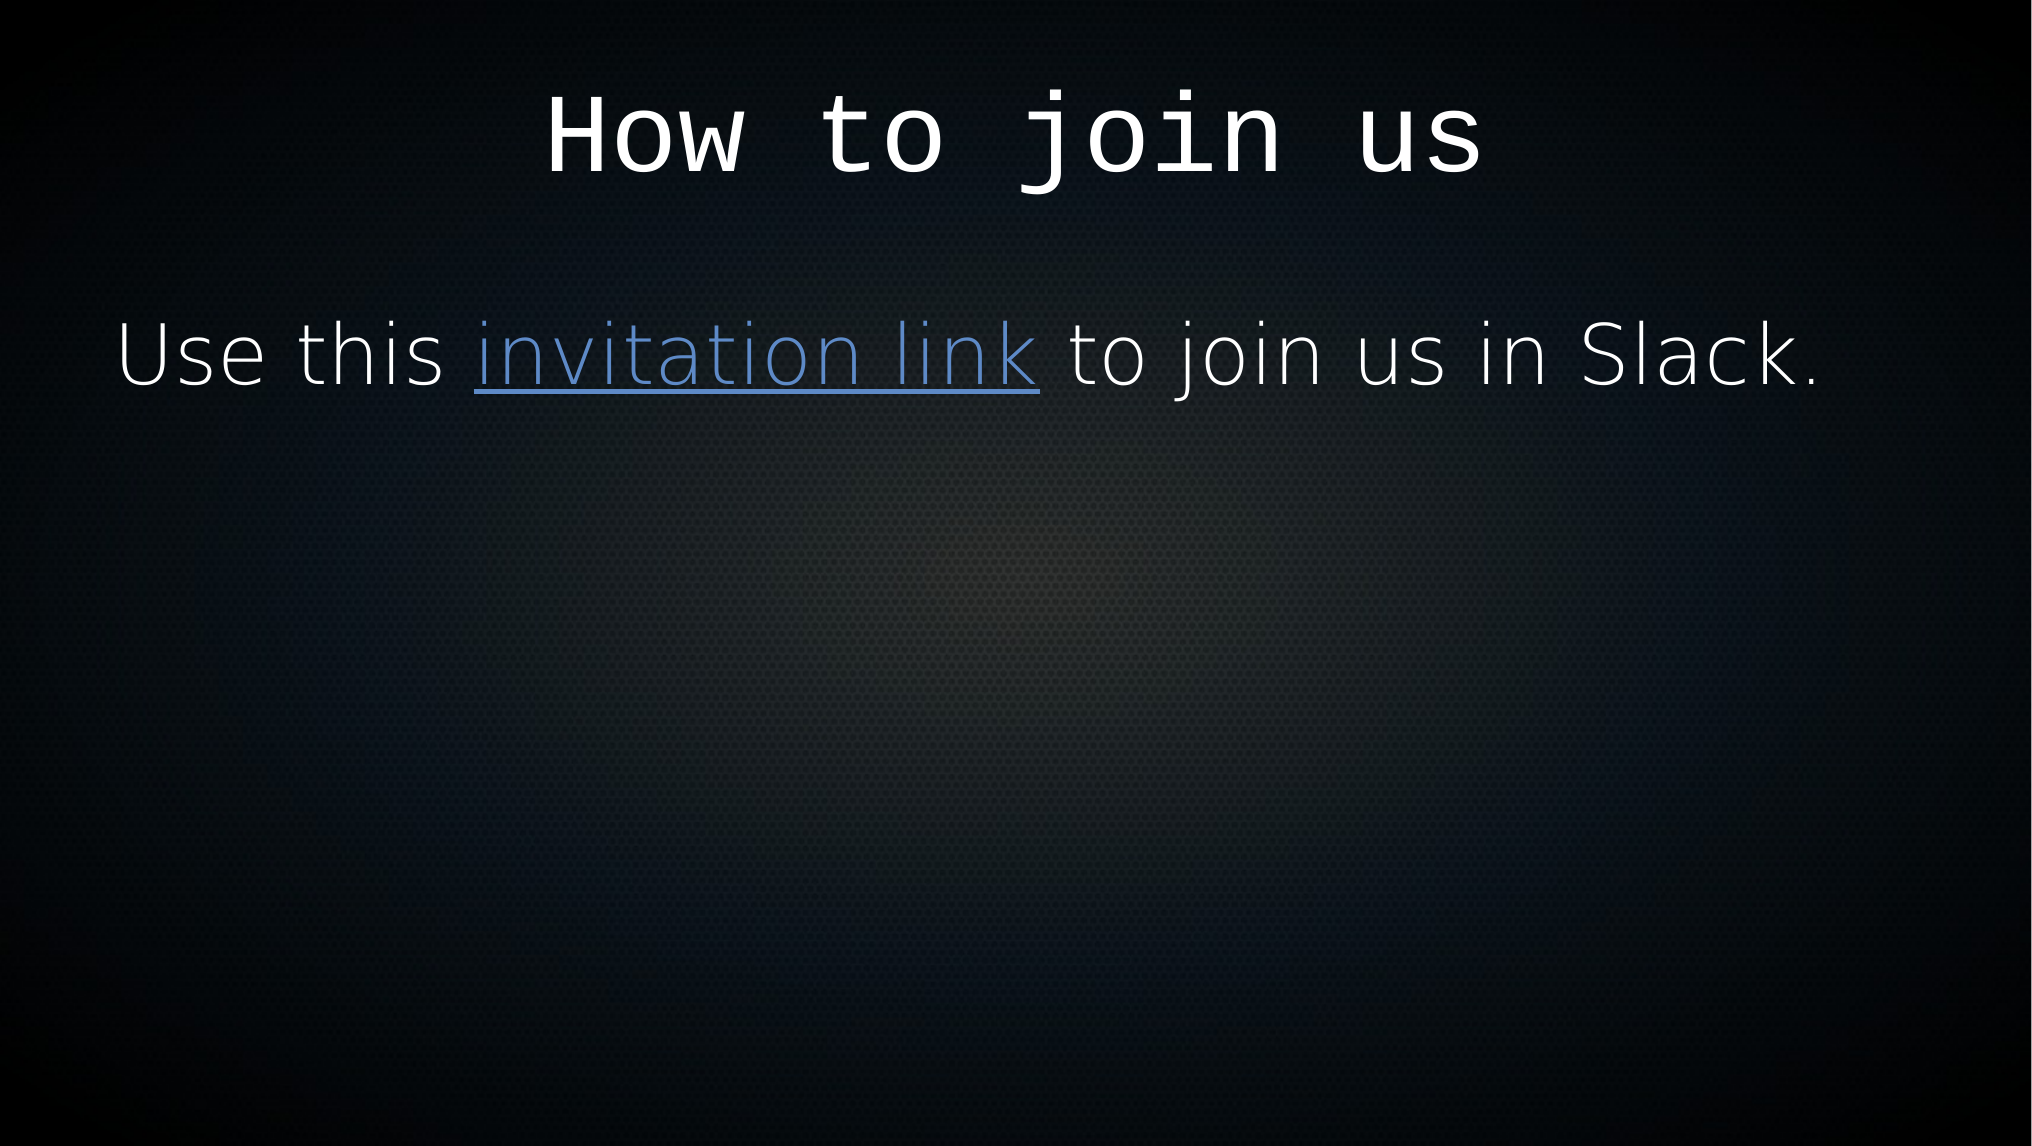

# How to join us
Use this invitation link to join us in Slack.